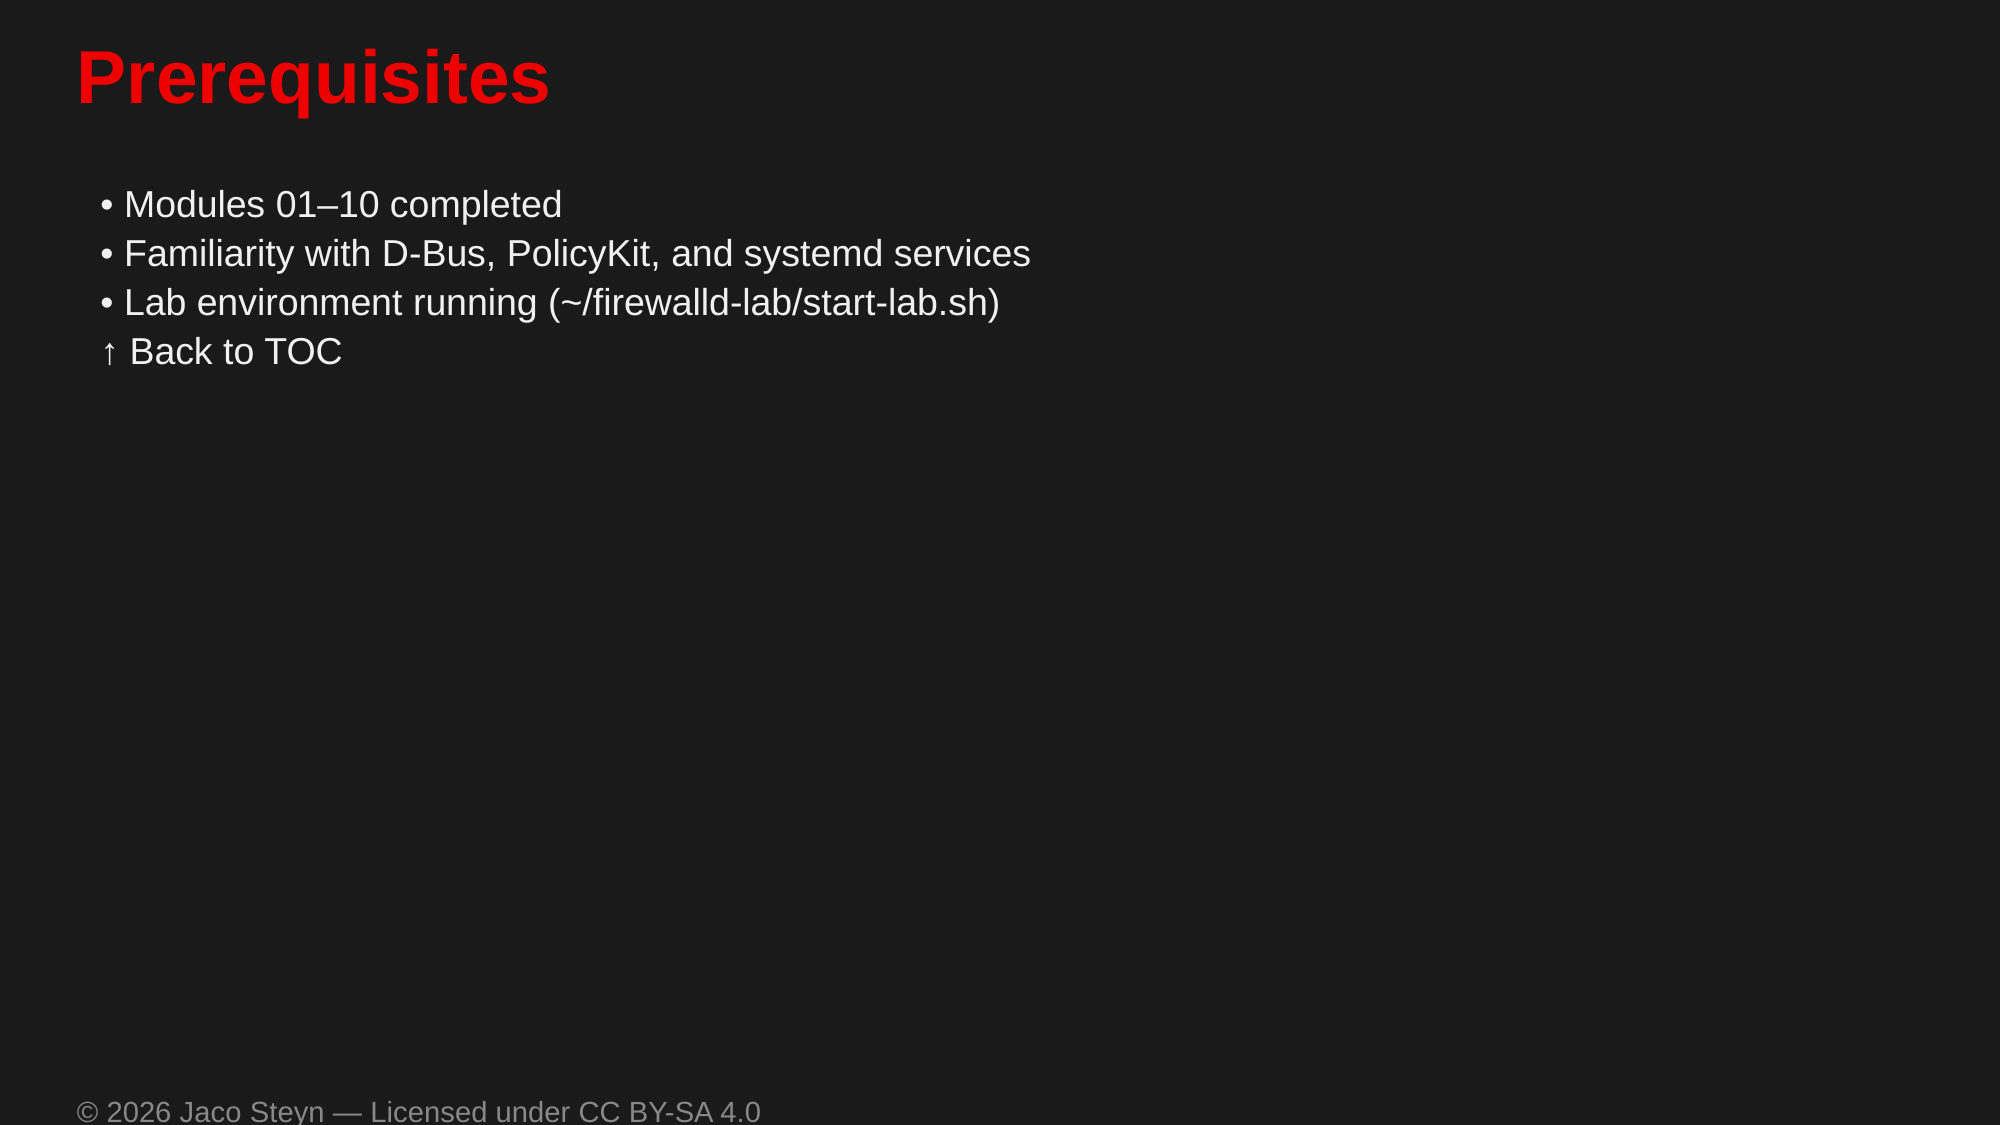

Prerequisites
• Modules 01–10 completed
• Familiarity with D-Bus, PolicyKit, and systemd services
• Lab environment running (~/firewalld-lab/start-lab.sh)
↑ Back to TOC
© 2026 Jaco Steyn — Licensed under CC BY-SA 4.0